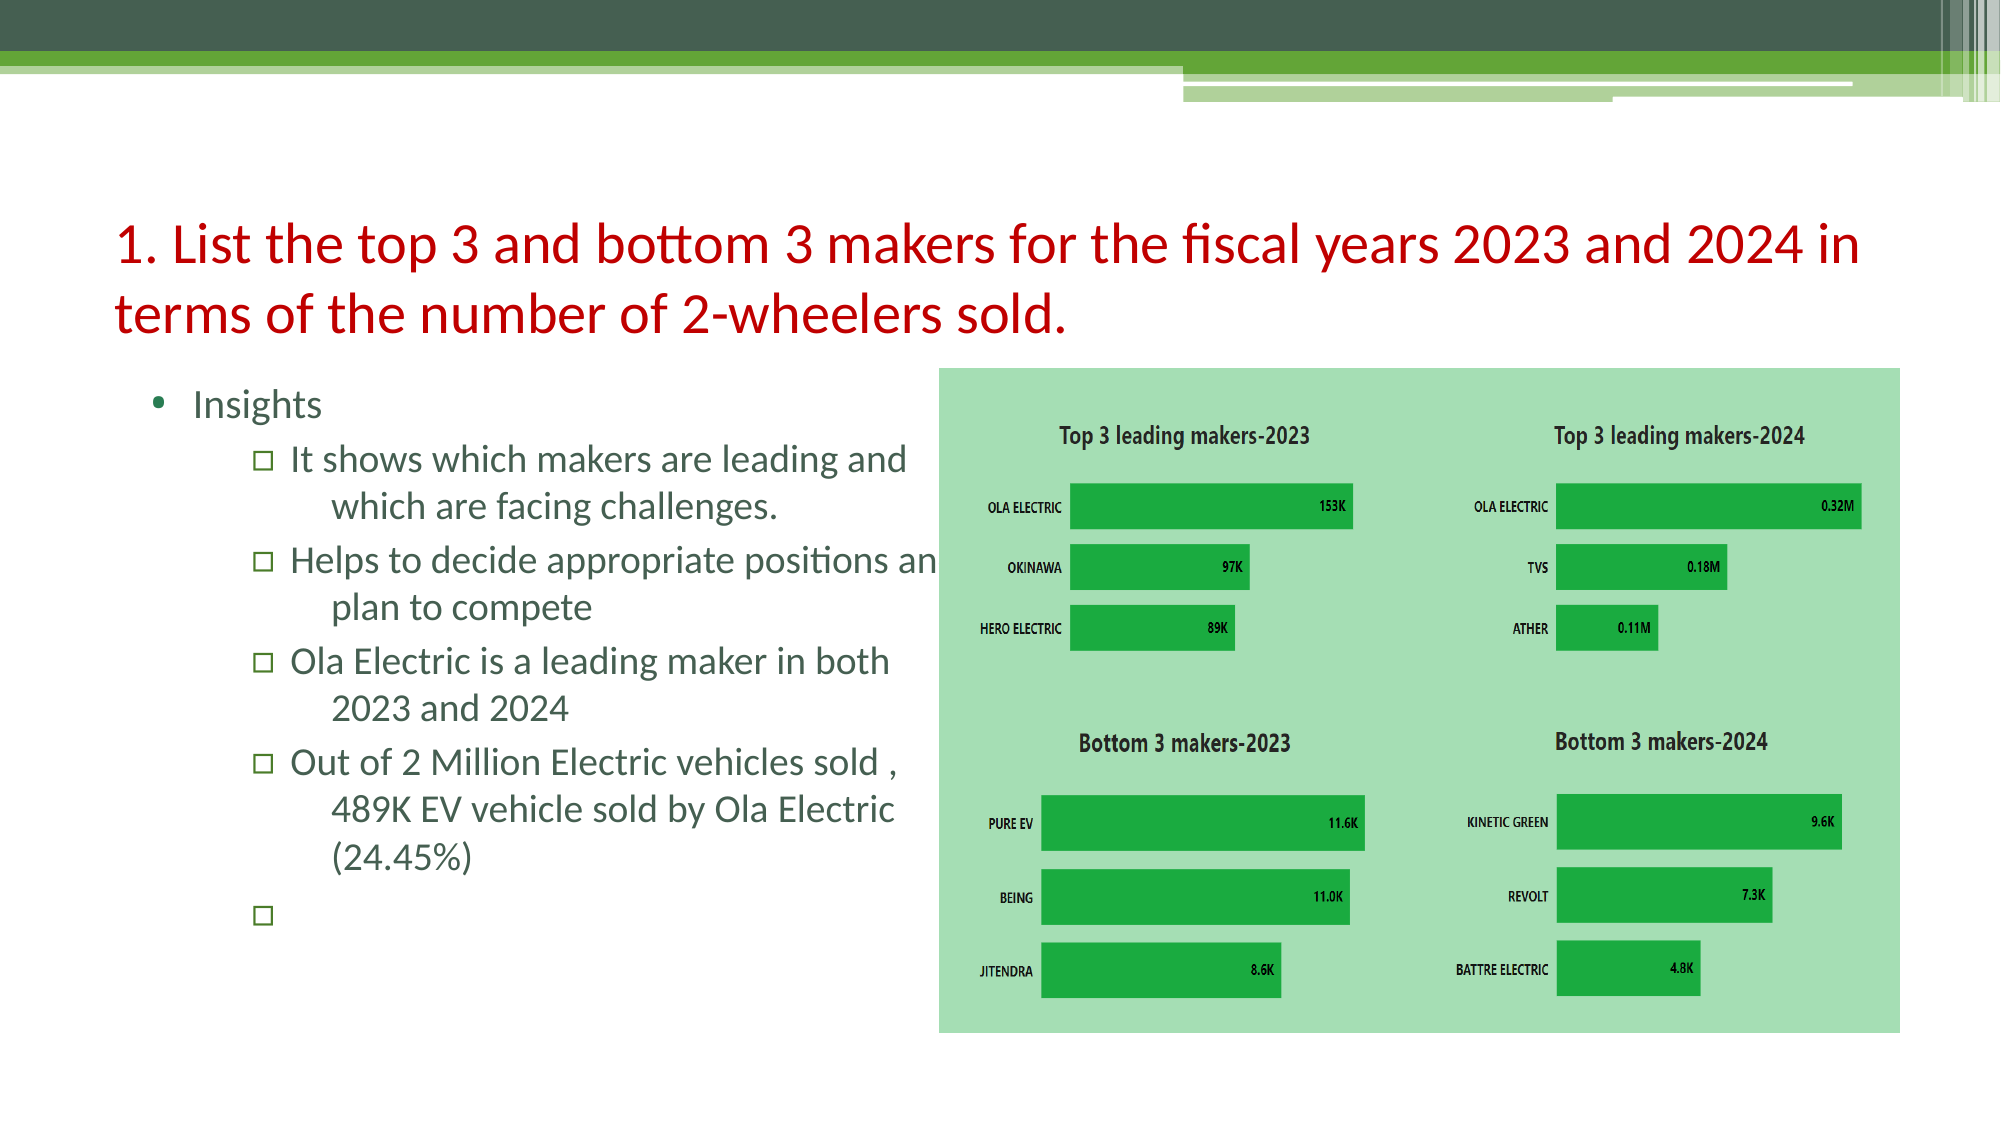

# 1. List the top 3 and bottom 3 makers for the fiscal years 2023 and 2024 in terms of the number of 2-wheelers sold.
Insights
It shows which makers are leading and which are facing challenges.
Helps to decide appropriate positions and plan to compete
Ola Electric is a leading maker in both 2023 and 2024
Out of 2 Million Electric vehicles sold , 489K EV vehicle sold by Ola Electric (24.45%)